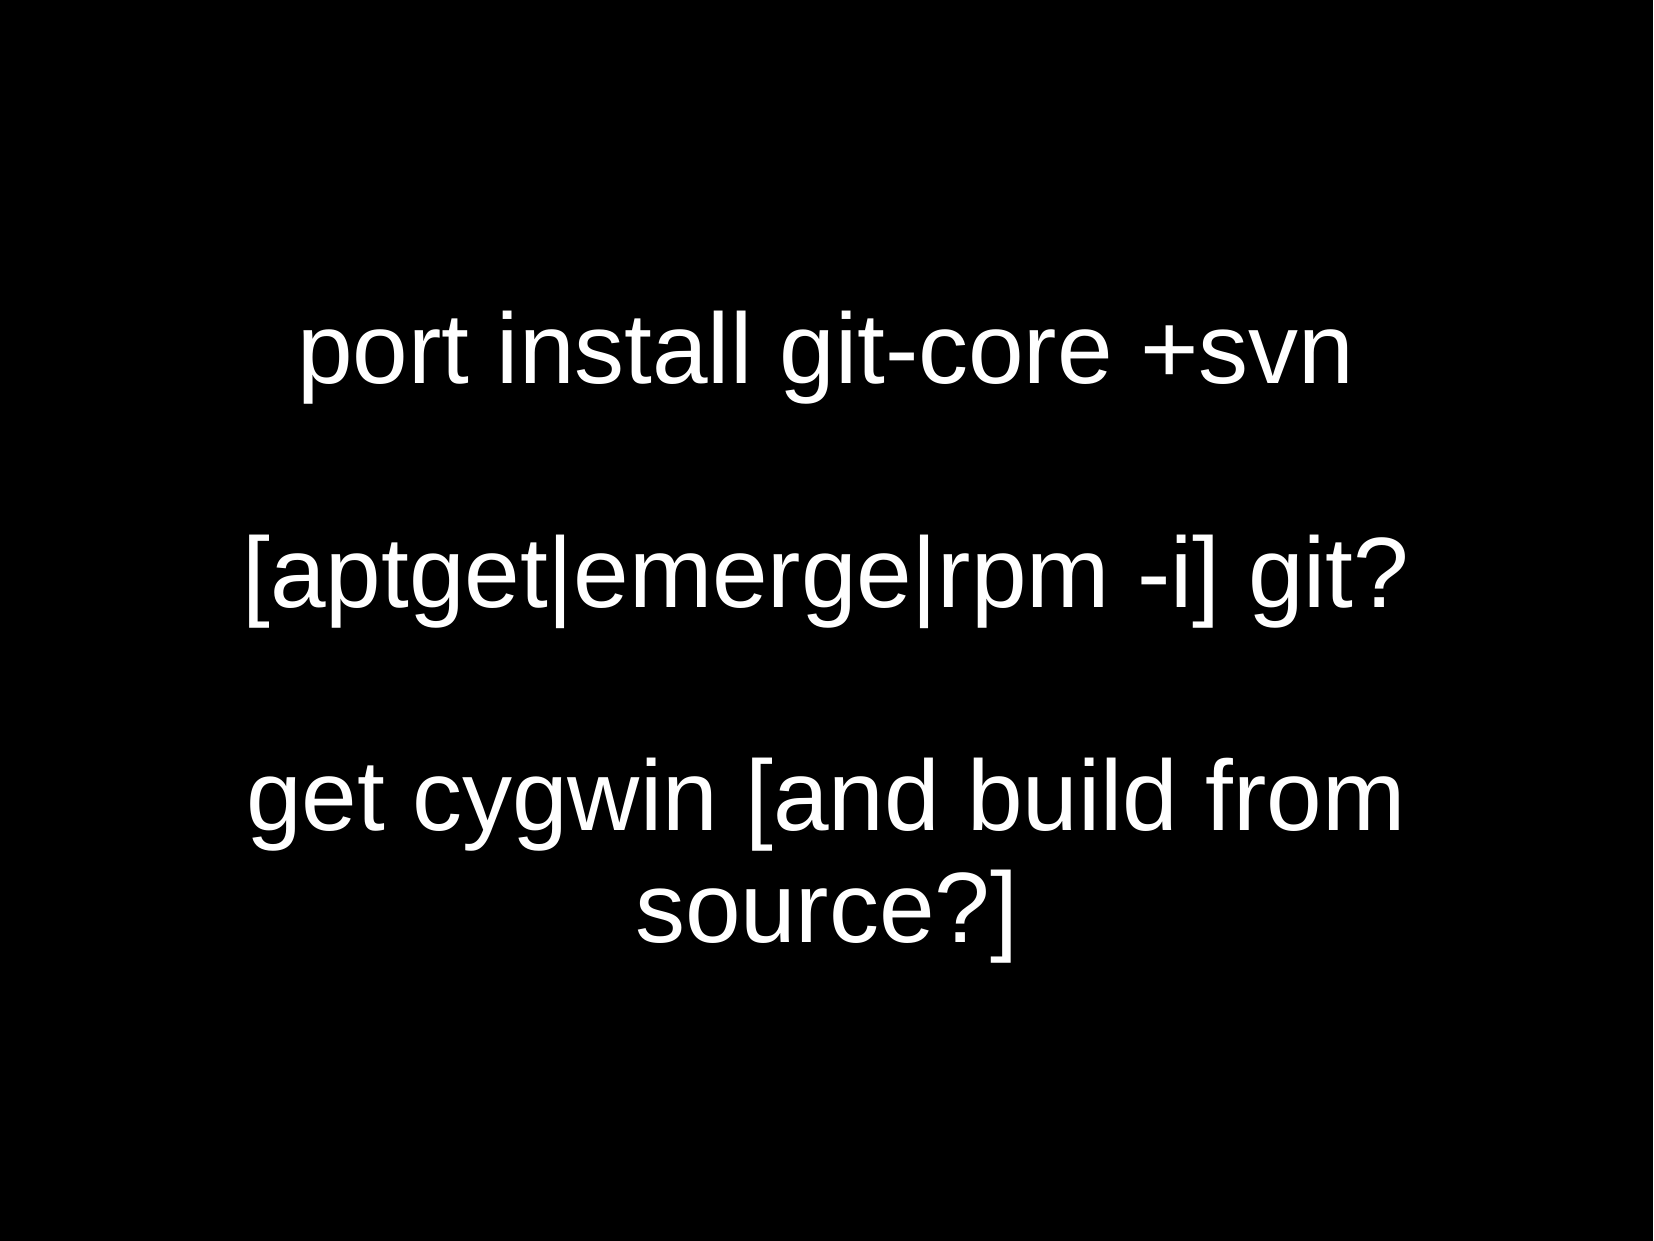

# port install git-core +svn [aptget|emerge|rpm -i] git? get cygwin [and build from source?]